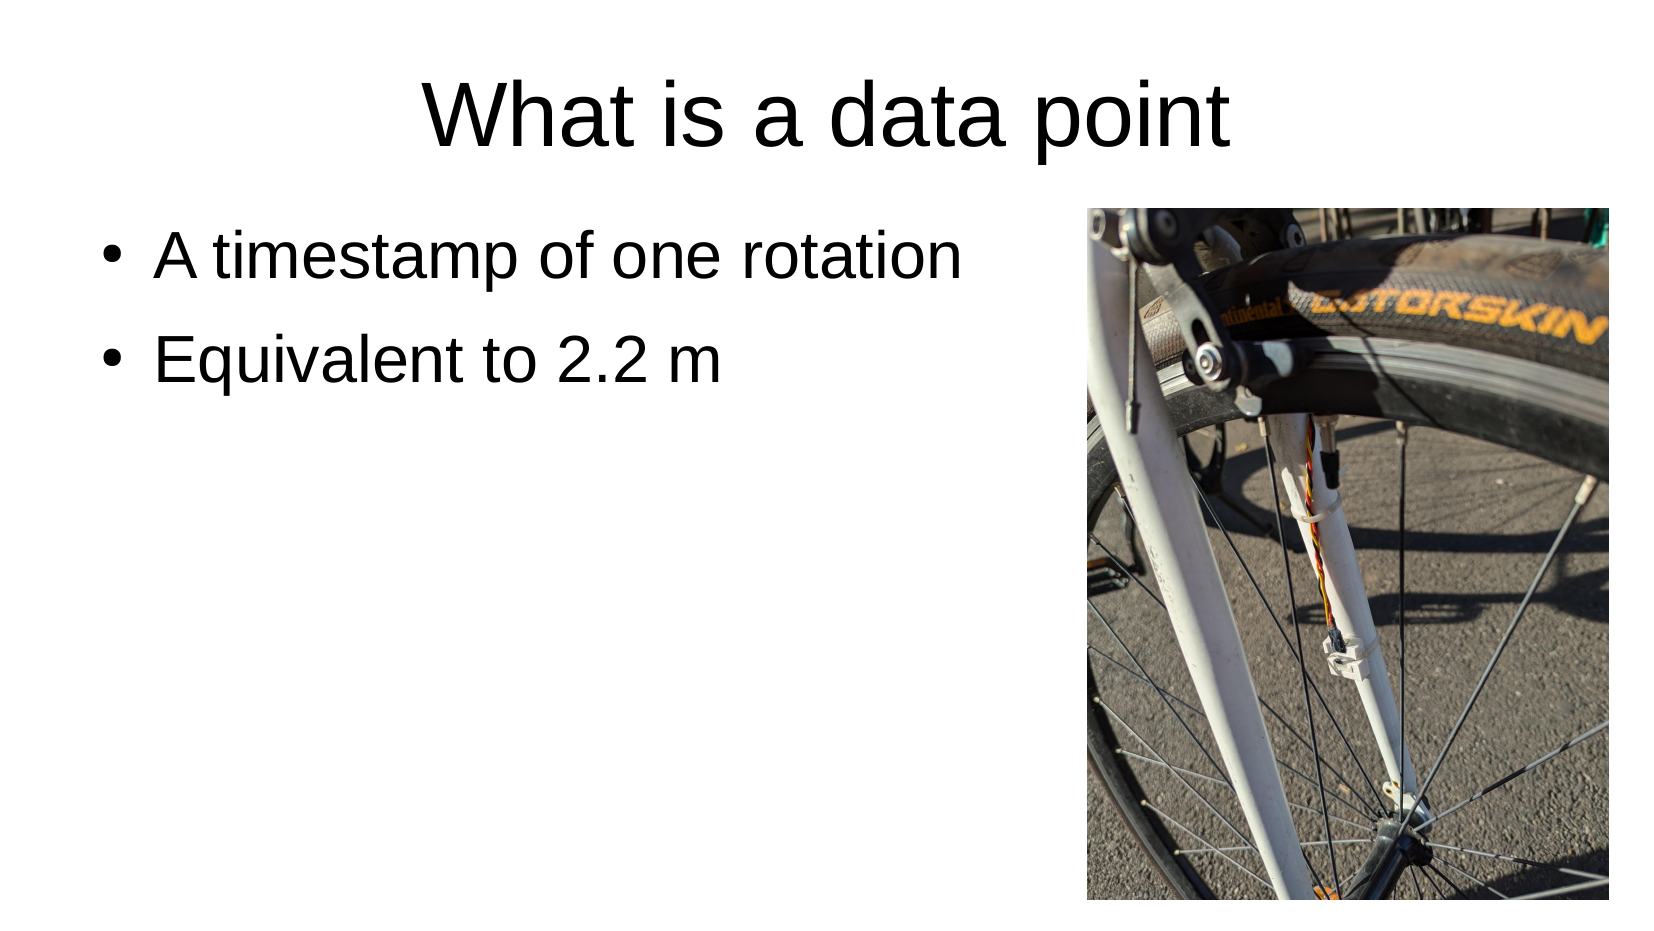

# What is a data point
A timestamp of one rotation
Equivalent to 2.2 m